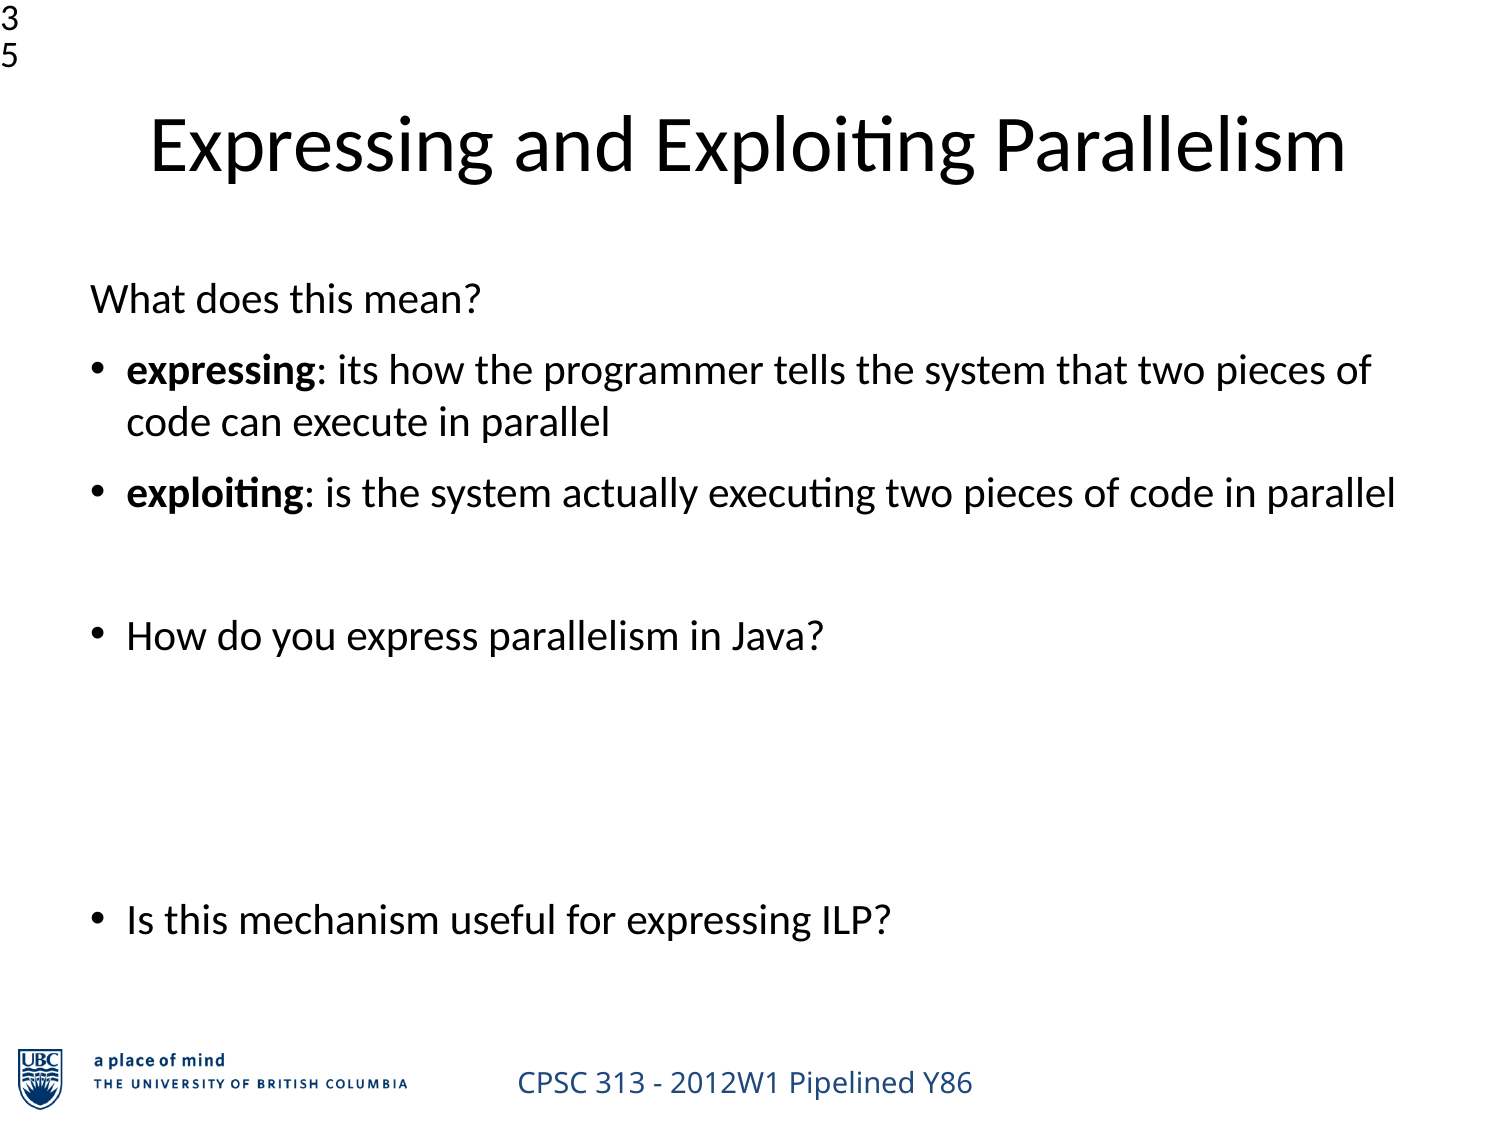

# Expressing and Exploiting Parallelism
What does this mean?
expressing: its how the programmer tells the system that two pieces of code can execute in parallel
exploiting: is the system actually executing two pieces of code in parallel
How do you express parallelism in Java?
Is this mechanism useful for expressing ILP?